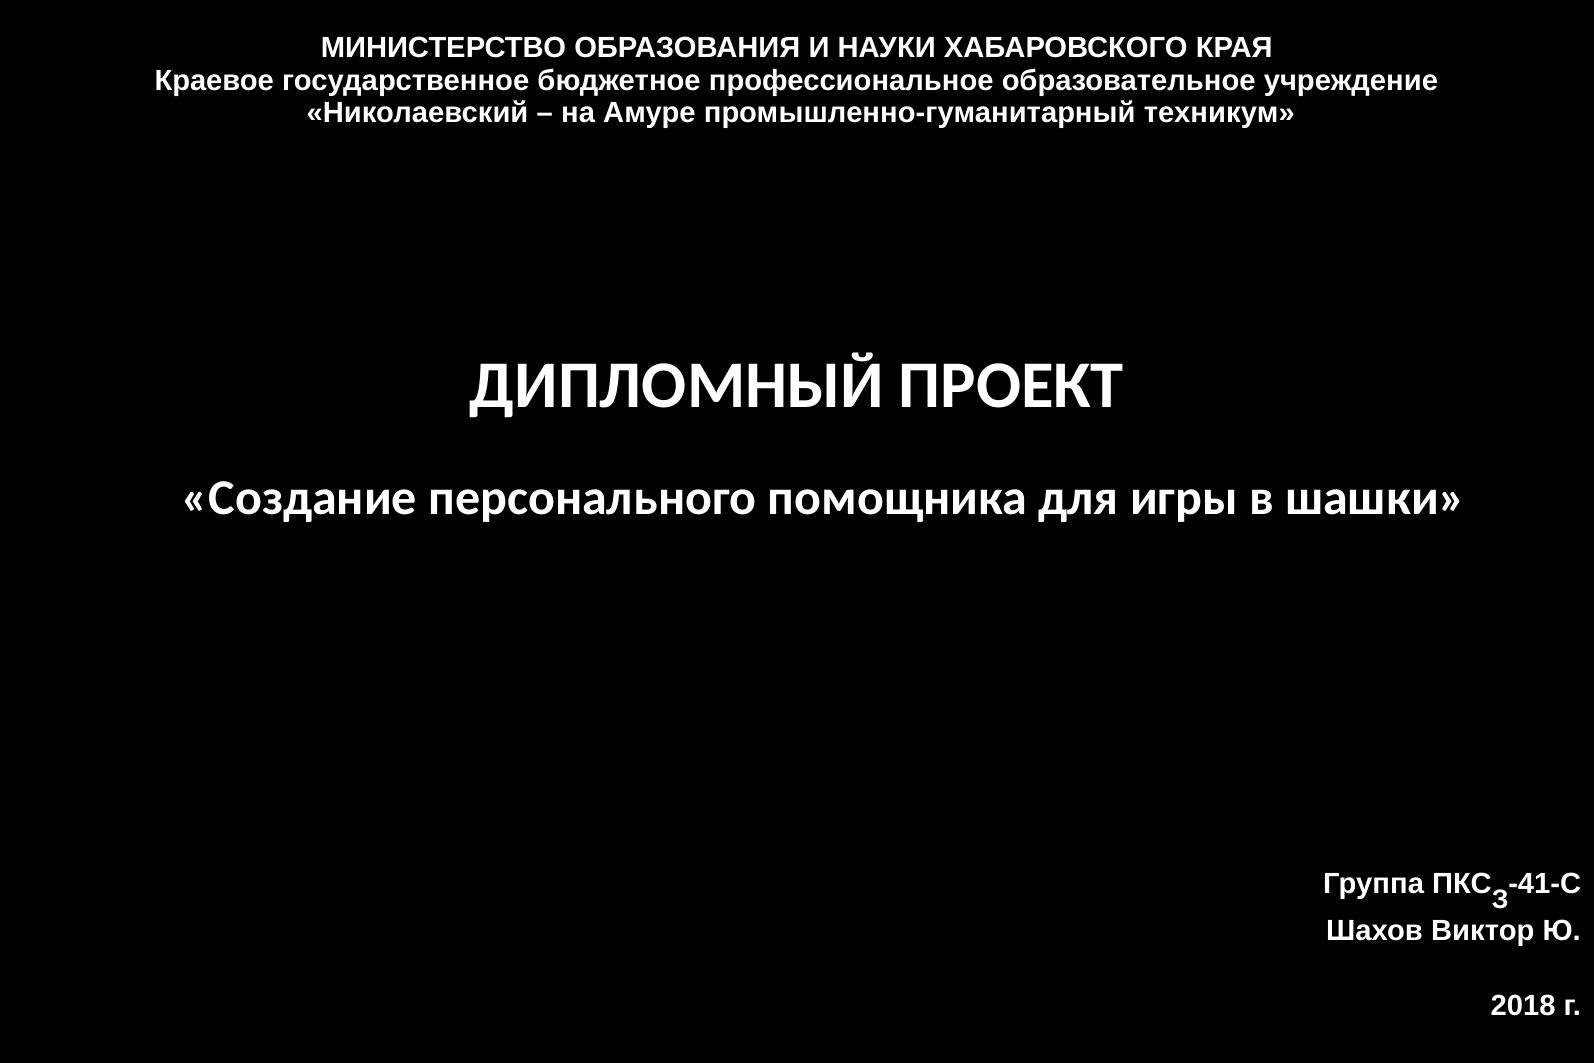

МИНИСТЕРСТВО ОБРАЗОВАНИЯ И НАУКИ ХАБАРОВСКОГО КРАЯ
Краевое государственное бюджетное профессиональное образовательное учреждение
 «Николаевский – на Амуре промышленно-гуманитарный техникум»
ДИПЛОМНЫЙ ПРОЕКТ
«Создание персонального помощника для игры в шашки»
Группа ПКСЗ-41-С
Шахов Виктор Ю.
2018 г.